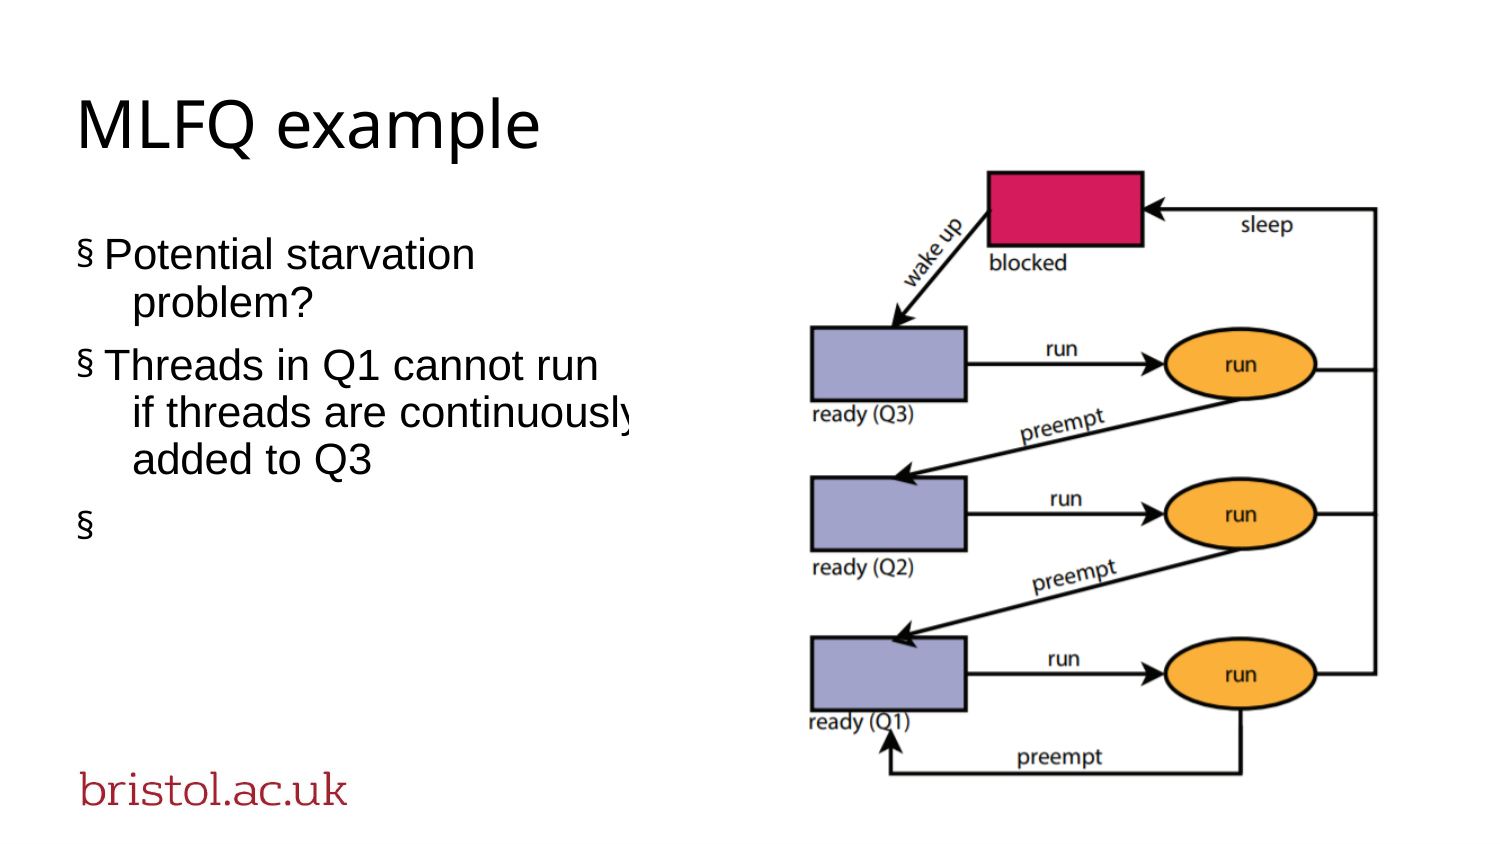

# MLFQ example
Potential starvation
problem?
Threads in Q1 cannot run
if threads are continuously
added to Q3